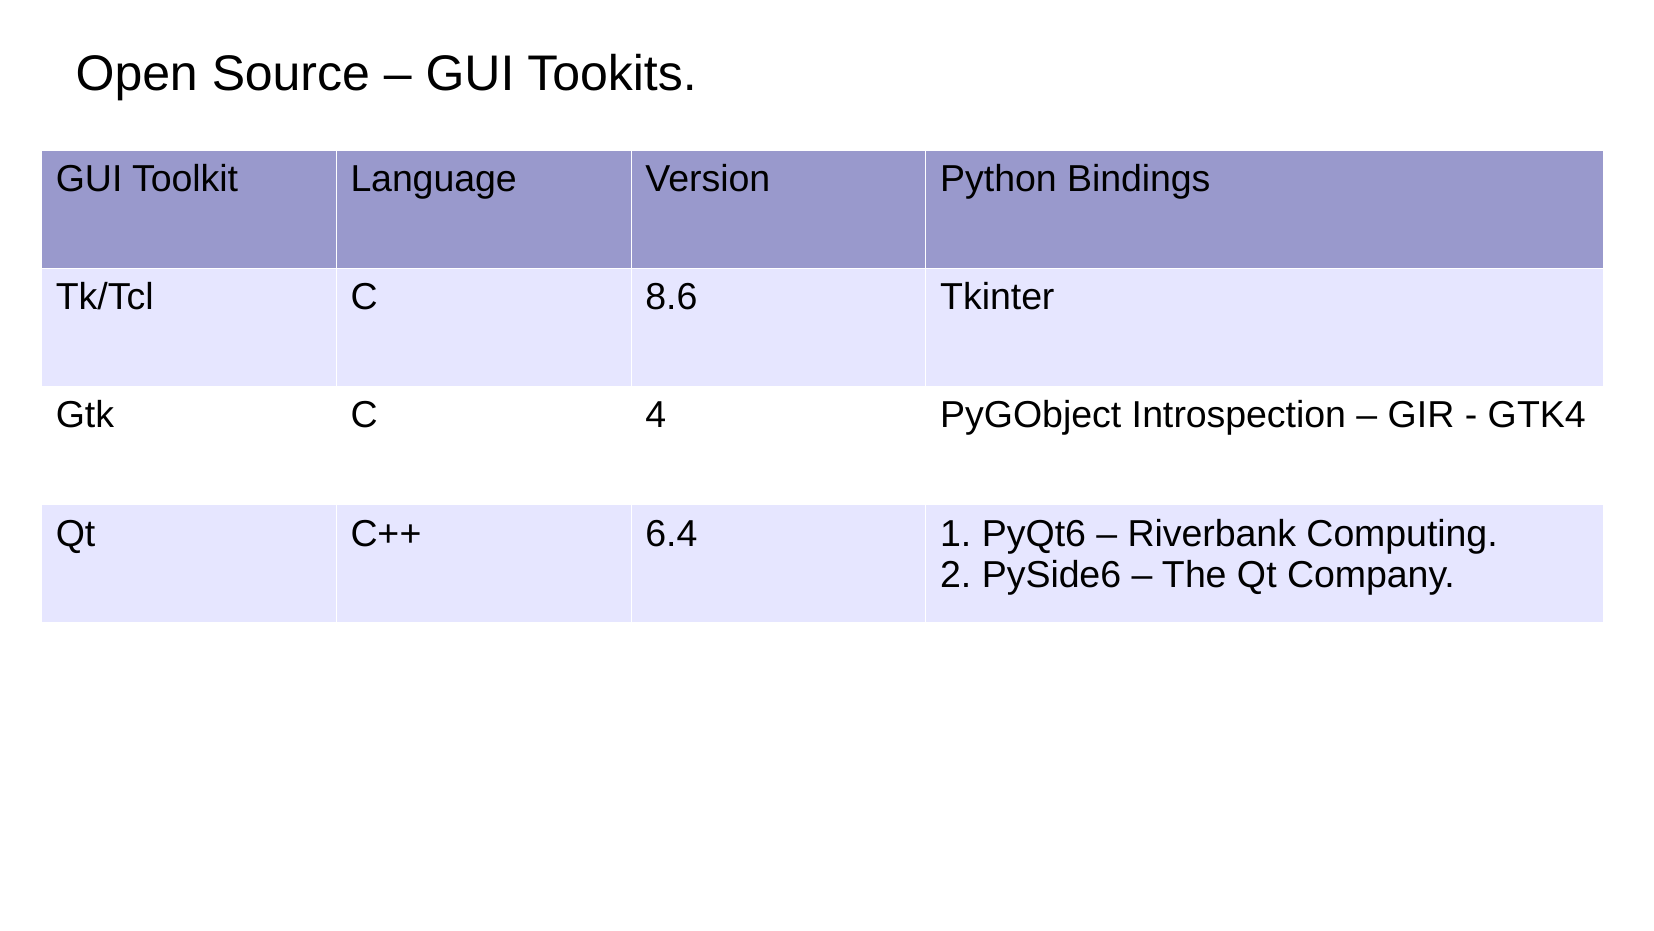

Open Source – GUI Tookits.
| GUI Toolkit | Language | Version | Python Bindings |
| --- | --- | --- | --- |
| Tk/Tcl | C | 8.6 | Tkinter |
| Gtk | C | 4 | PyGObject Introspection – GIR - GTK4 |
| Qt | C++ | 6.4 | 1. PyQt6 – Riverbank Computing. 2. PySide6 – The Qt Company. |